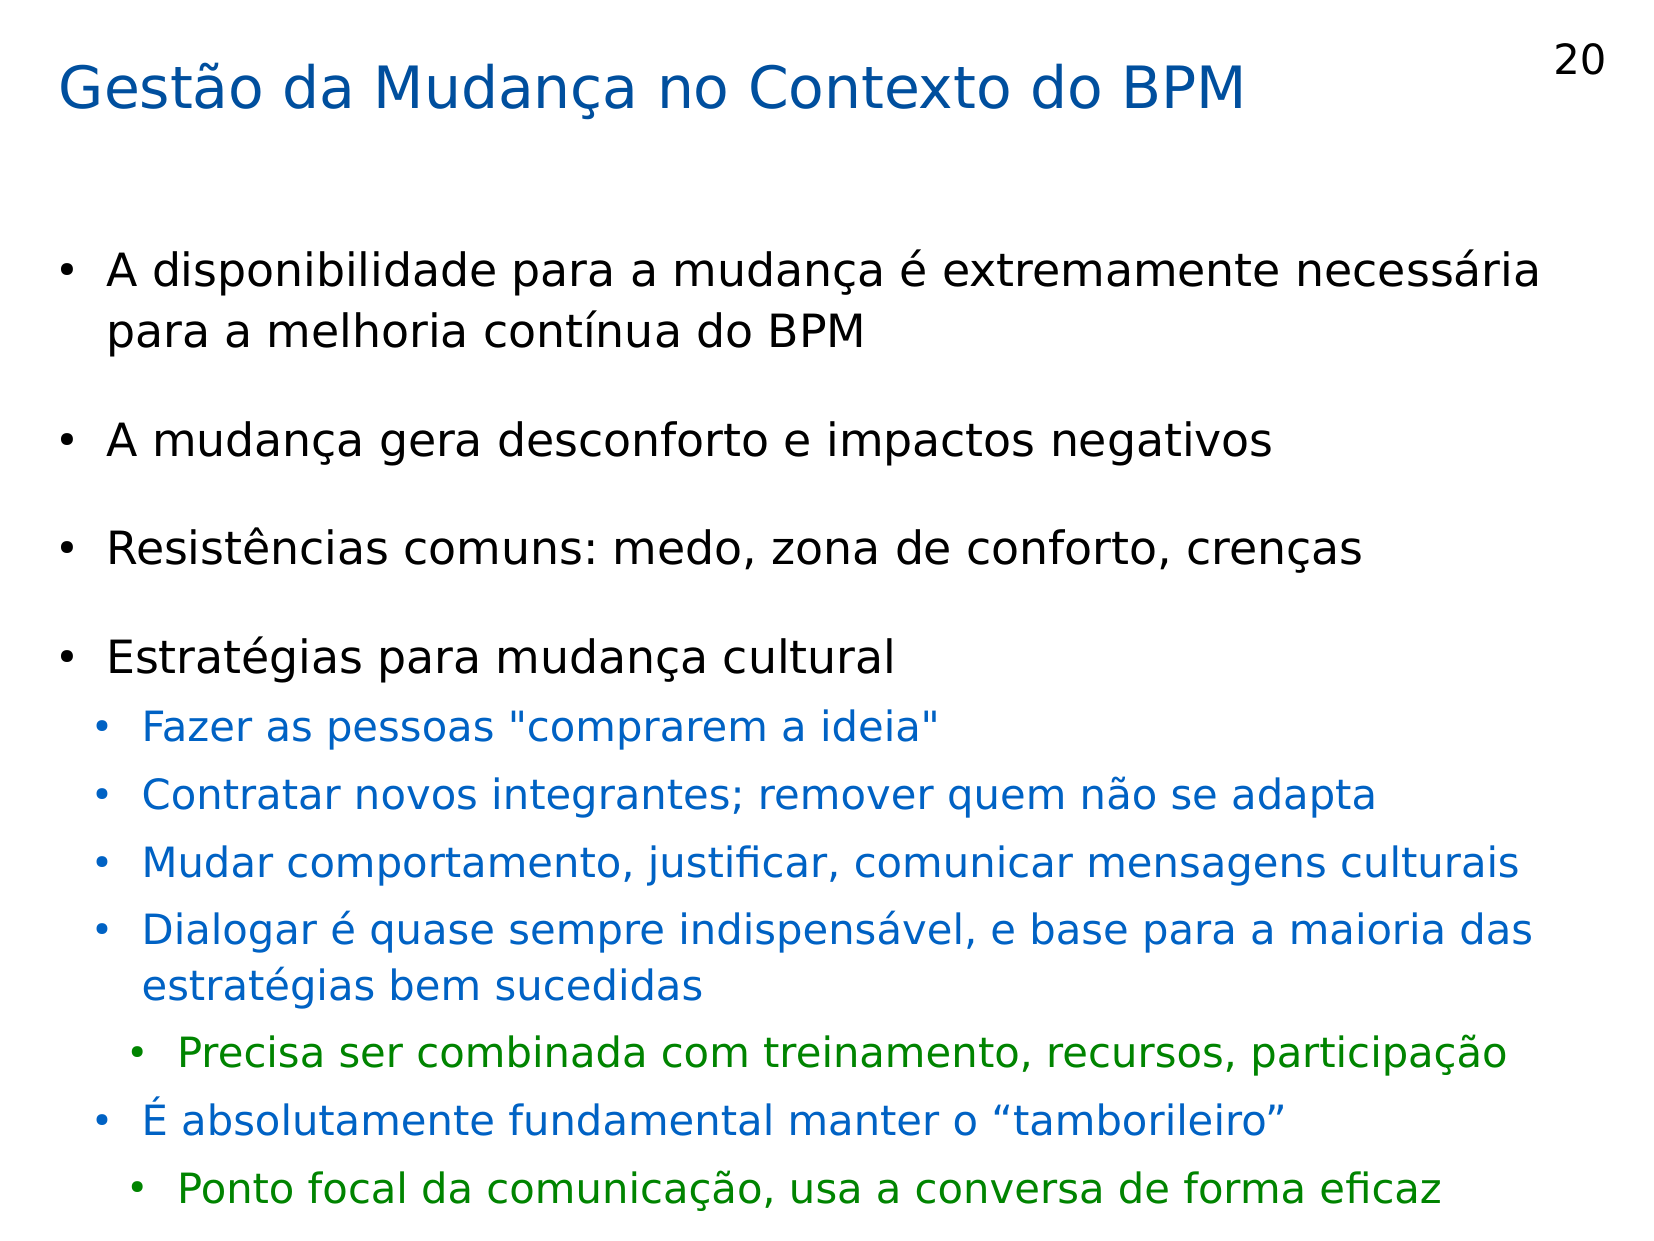

# Gestão da Mudança no Contexto do BPM
20
A disponibilidade para a mudança é extremamente necessária para a melhoria contínua do BPM
A mudança gera desconforto e impactos negativos
Resistências comuns: medo, zona de conforto, crenças
Estratégias para mudança cultural
Fazer as pessoas "comprarem a ideia"
Contratar novos integrantes; remover quem não se adapta
Mudar comportamento, justificar, comunicar mensagens culturais
Dialogar é quase sempre indispensável, e base para a maioria das estratégias bem sucedidas
Precisa ser combinada com treinamento, recursos, participação
É absolutamente fundamental manter o “tamborileiro”
Ponto focal da comunicação, usa a conversa de forma eficaz